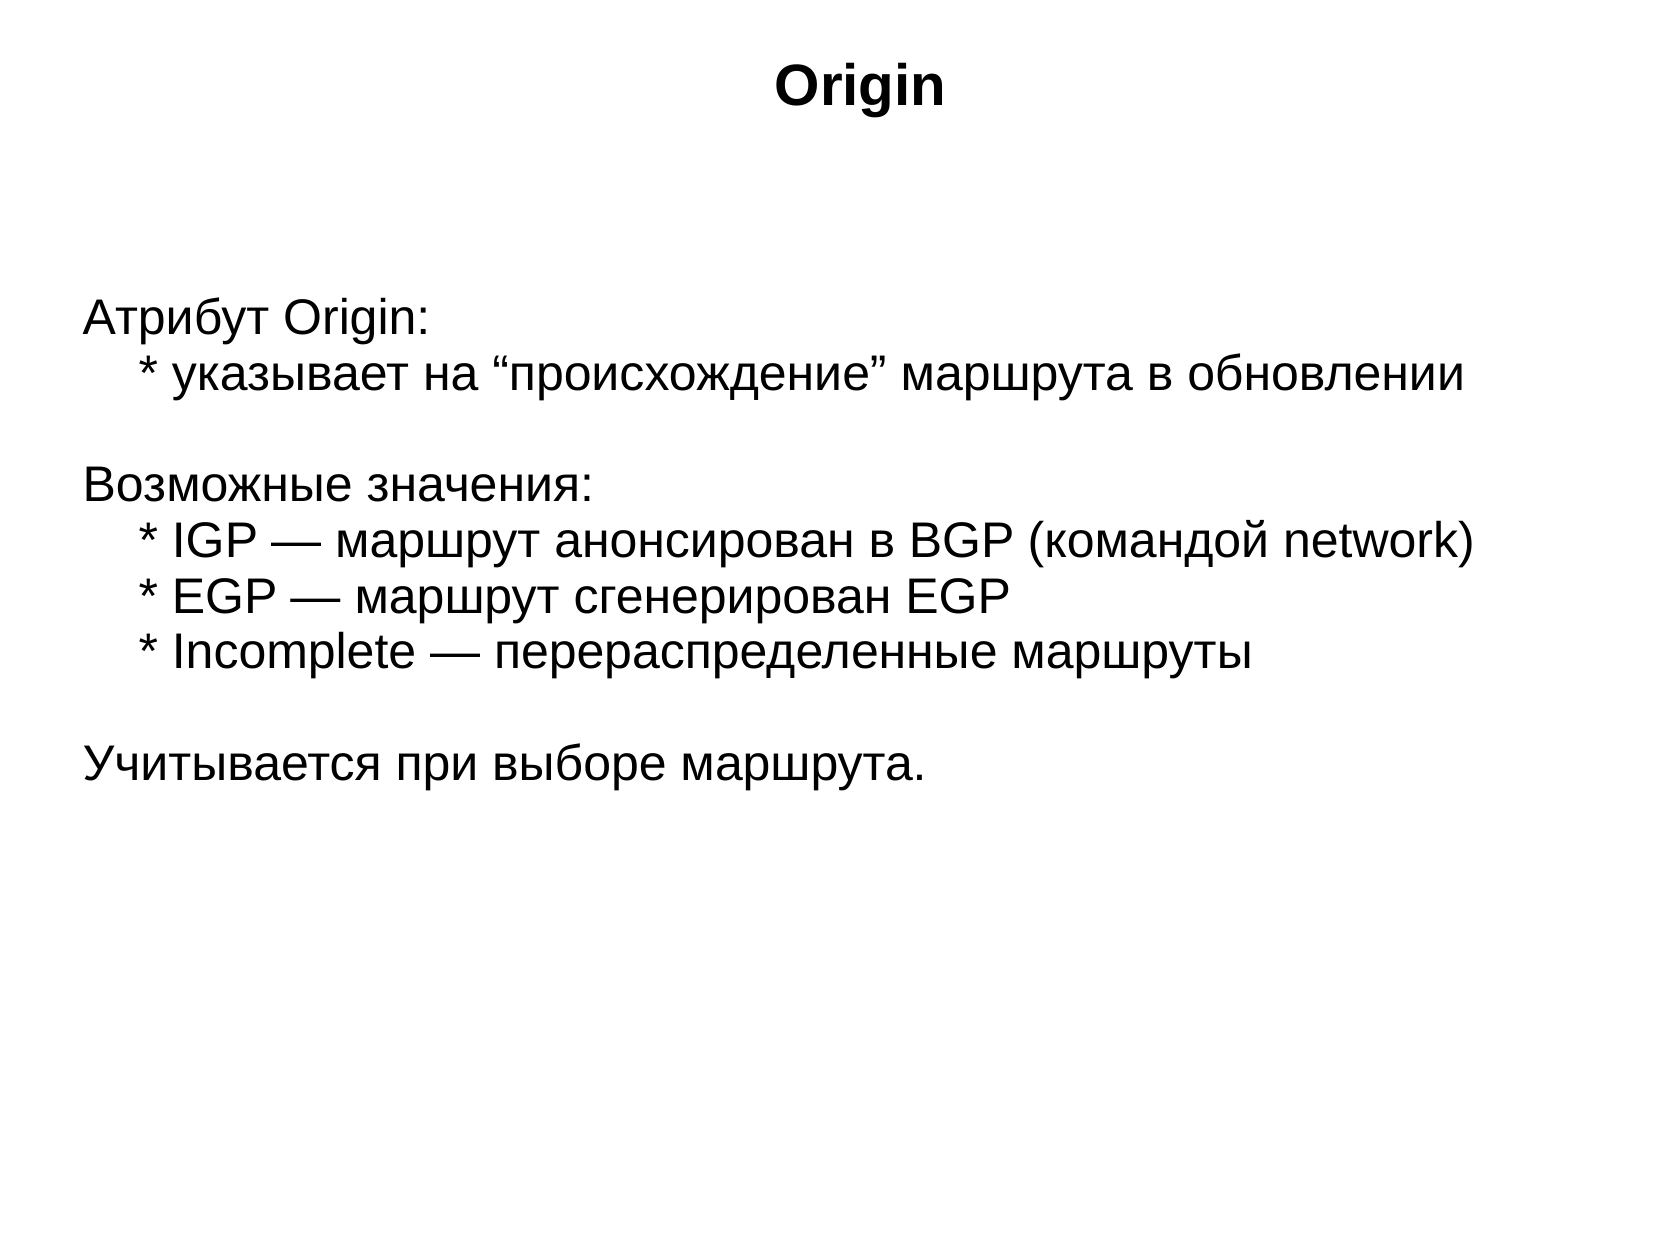

Origin
# Атрибут Origin:
 * указывает на “происхождение” маршрута в обновлении
Возможные значения:
 * IGP — маршрут анонсирован в BGP (командой network)
 * EGP — маршрут сгенерирован EGP
 * Incomplete — перераспределенные маршруты
Учитывается при выборе маршрута.